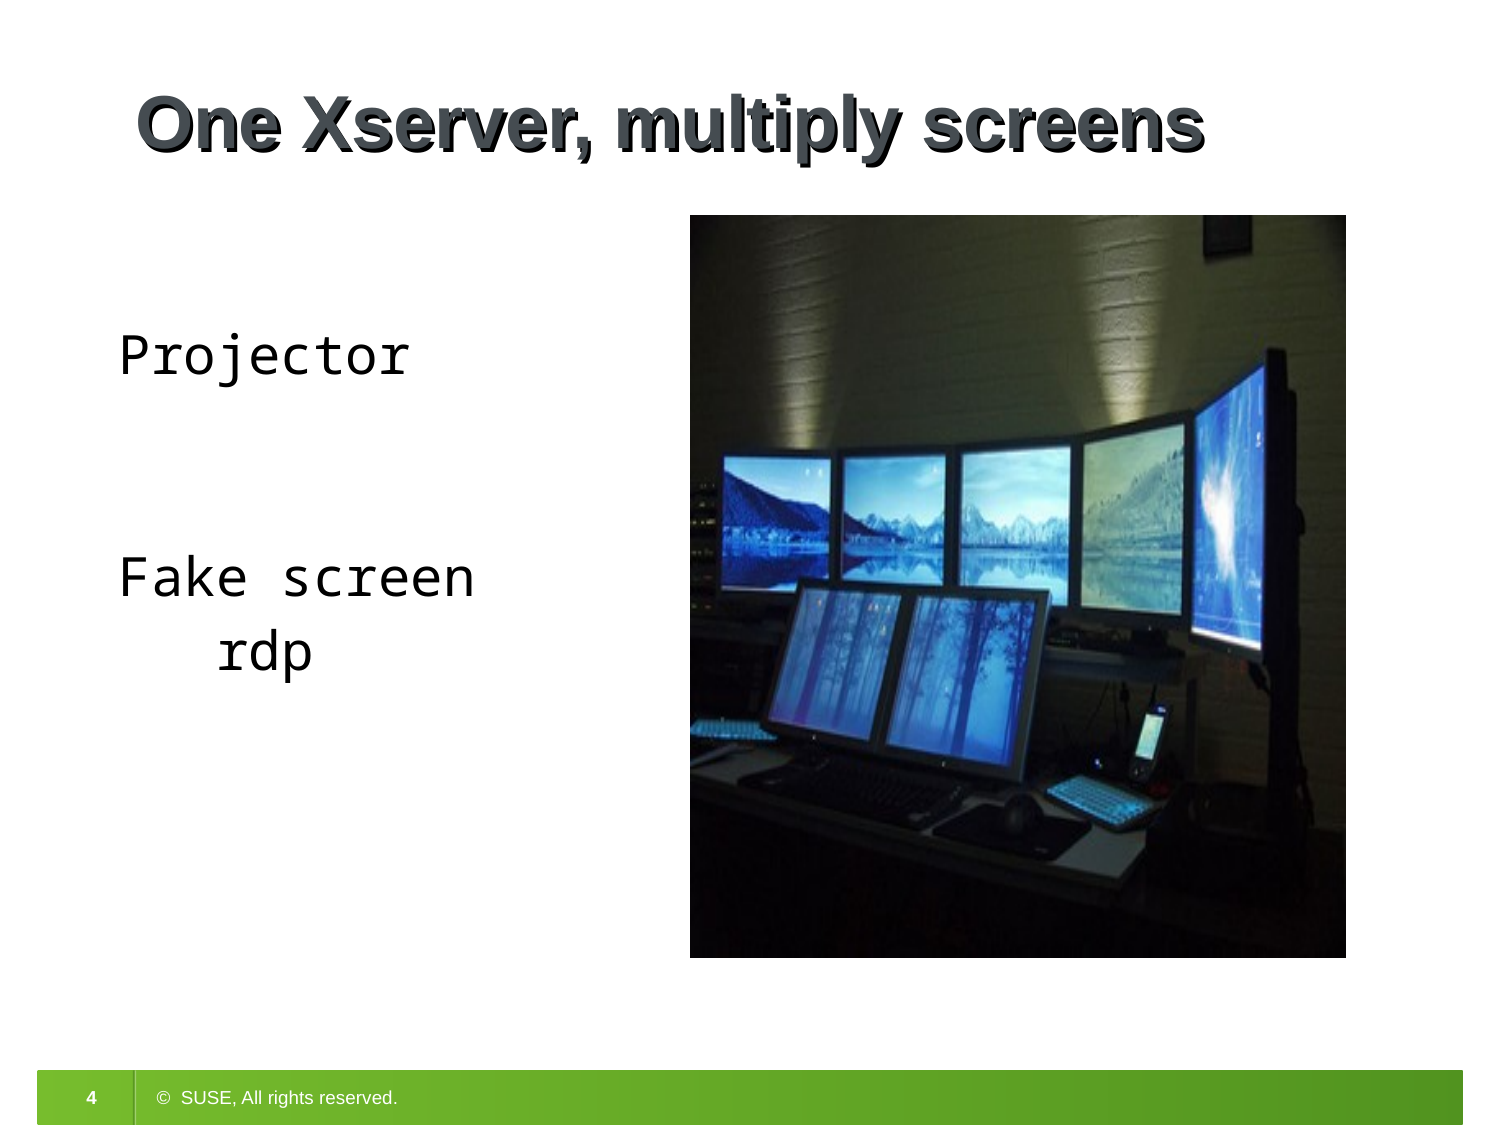

# One Xserver, multiply screens
Projector
Fake screen
 rdp